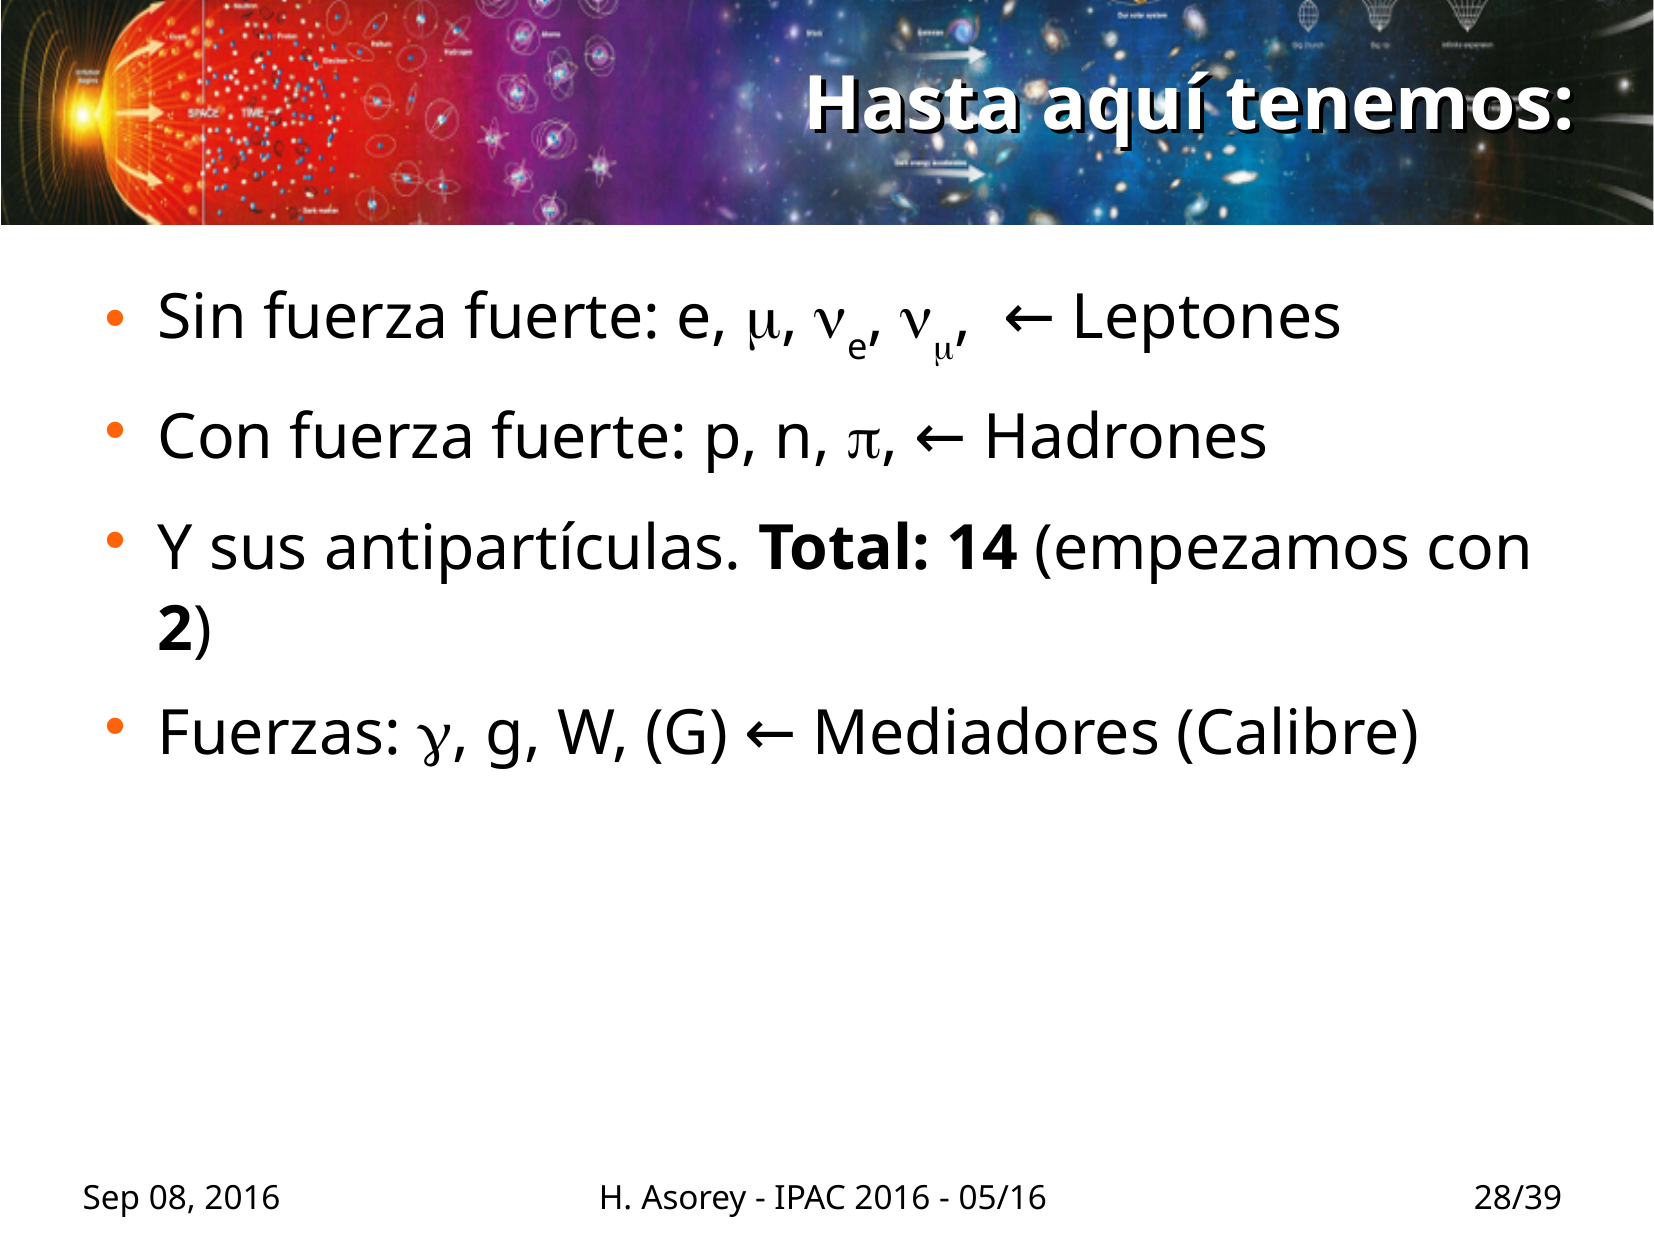

# Hasta aquí tenemos:
Sin fuerza fuerte: e, , e, , ← Leptones
Con fuerza fuerte: p, n, , ← Hadrones
Y sus antipartículas. Total: 14 (empezamos con 2)
Fuerzas: , g, W, (G) ← Mediadores (Calibre)
Sep 08, 2016
H. Asorey - IPAC 2016 - 05/16
28